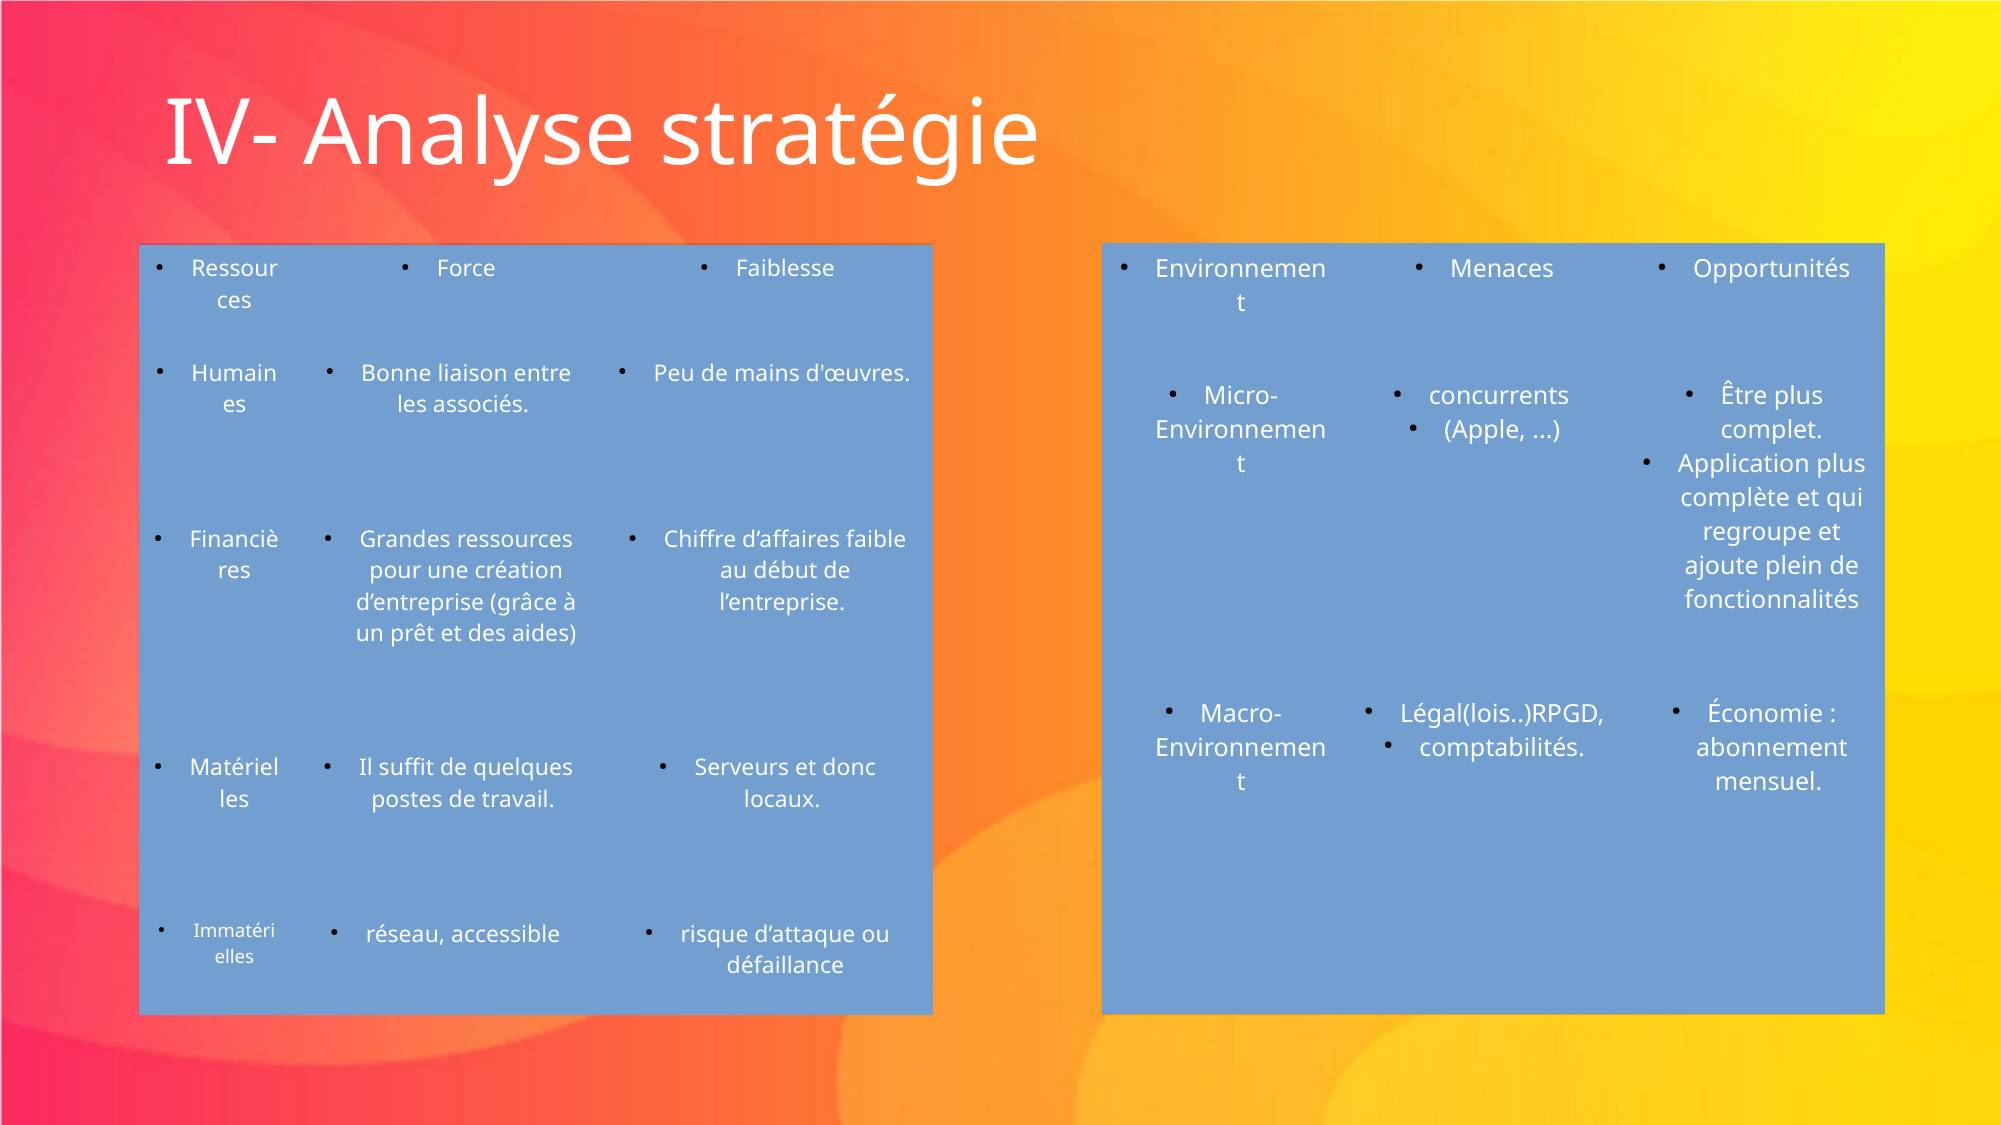

# IV- Analyse stratégie
| Environnement | Menaces | Opportunités |
| --- | --- | --- |
| Micro-Environnement | concurrents (Apple, ...) | Être plus complet. Application plus complète et qui regroupe et ajoute plein de fonctionnalités |
| Macro-Environnement | Légal(lois..)RPGD, comptabilités. | Économie : abonnement mensuel. |
| Ressources | Force | Faiblesse |
| --- | --- | --- |
| Humaines | Bonne liaison entre les associés. | Peu de mains d'œuvres. |
| Financières | Grandes ressources pour une création d’entreprise (grâce à un prêt et des aides) | Chiffre d’affaires faible au début de l’entreprise. |
| Matérielles | Il suffit de quelques postes de travail. | Serveurs et donc locaux. |
| Immatérielles | réseau, accessible | risque d’attaque ou défaillance |